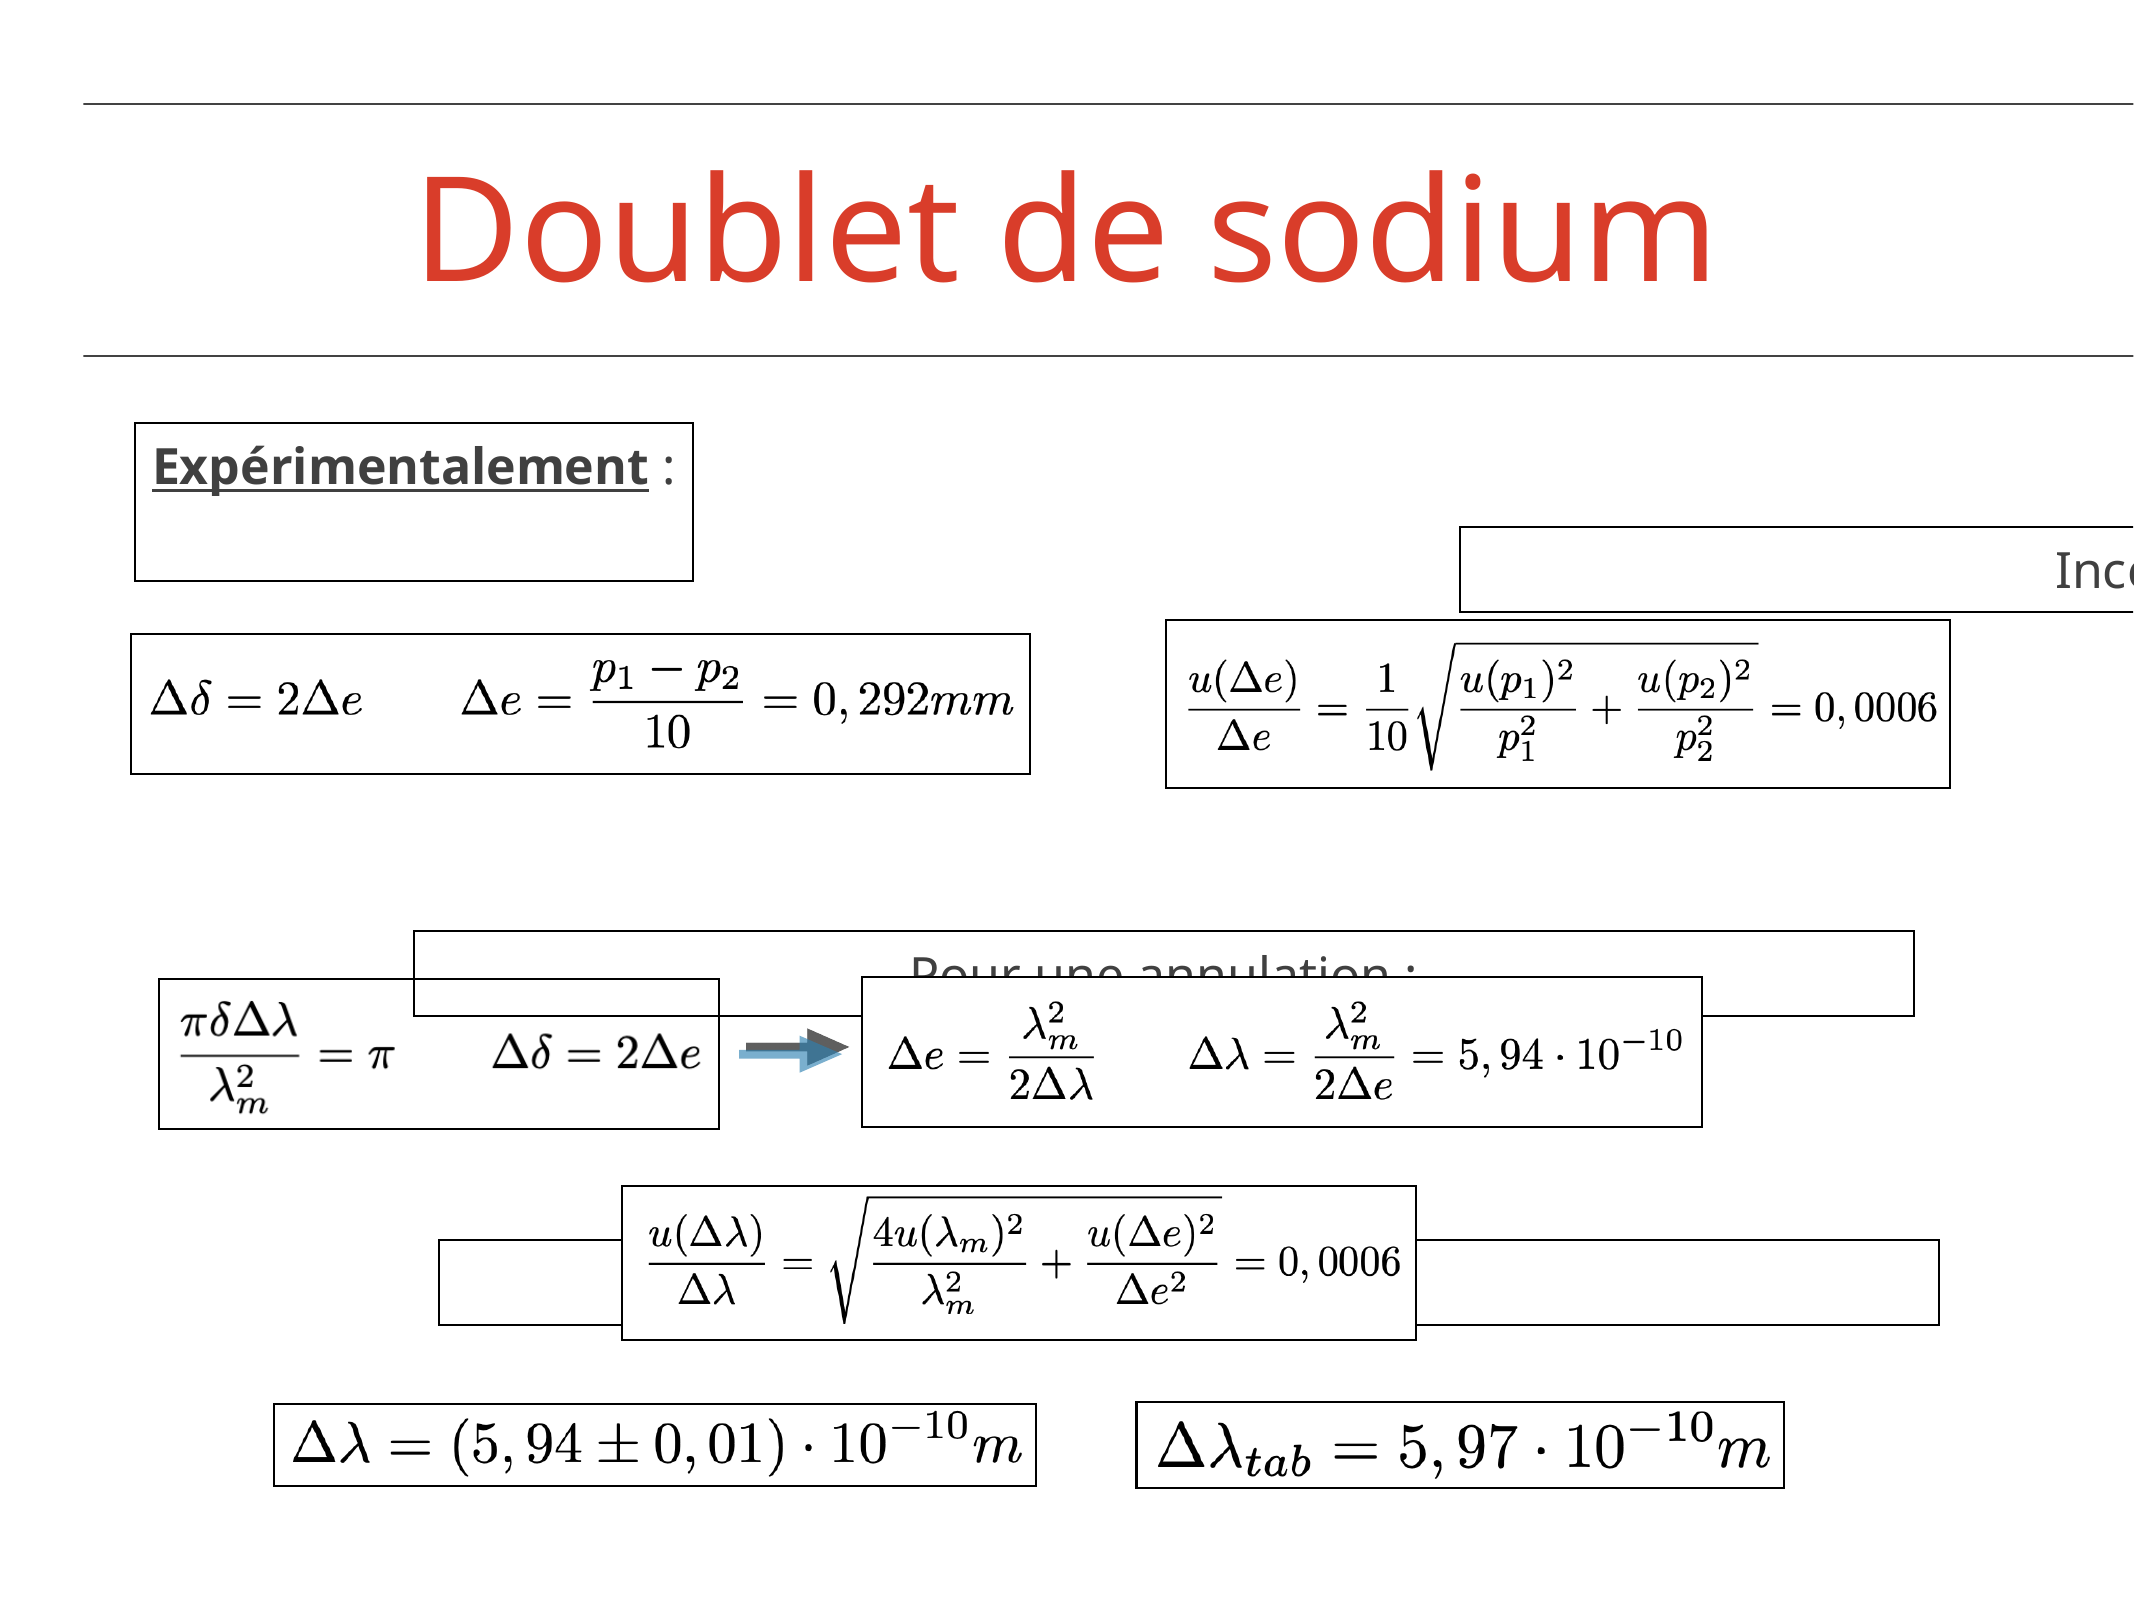

Doublet de sodium
Expérimentalement :
Incertitudes :
Pour une annulation :
Incertitudes :